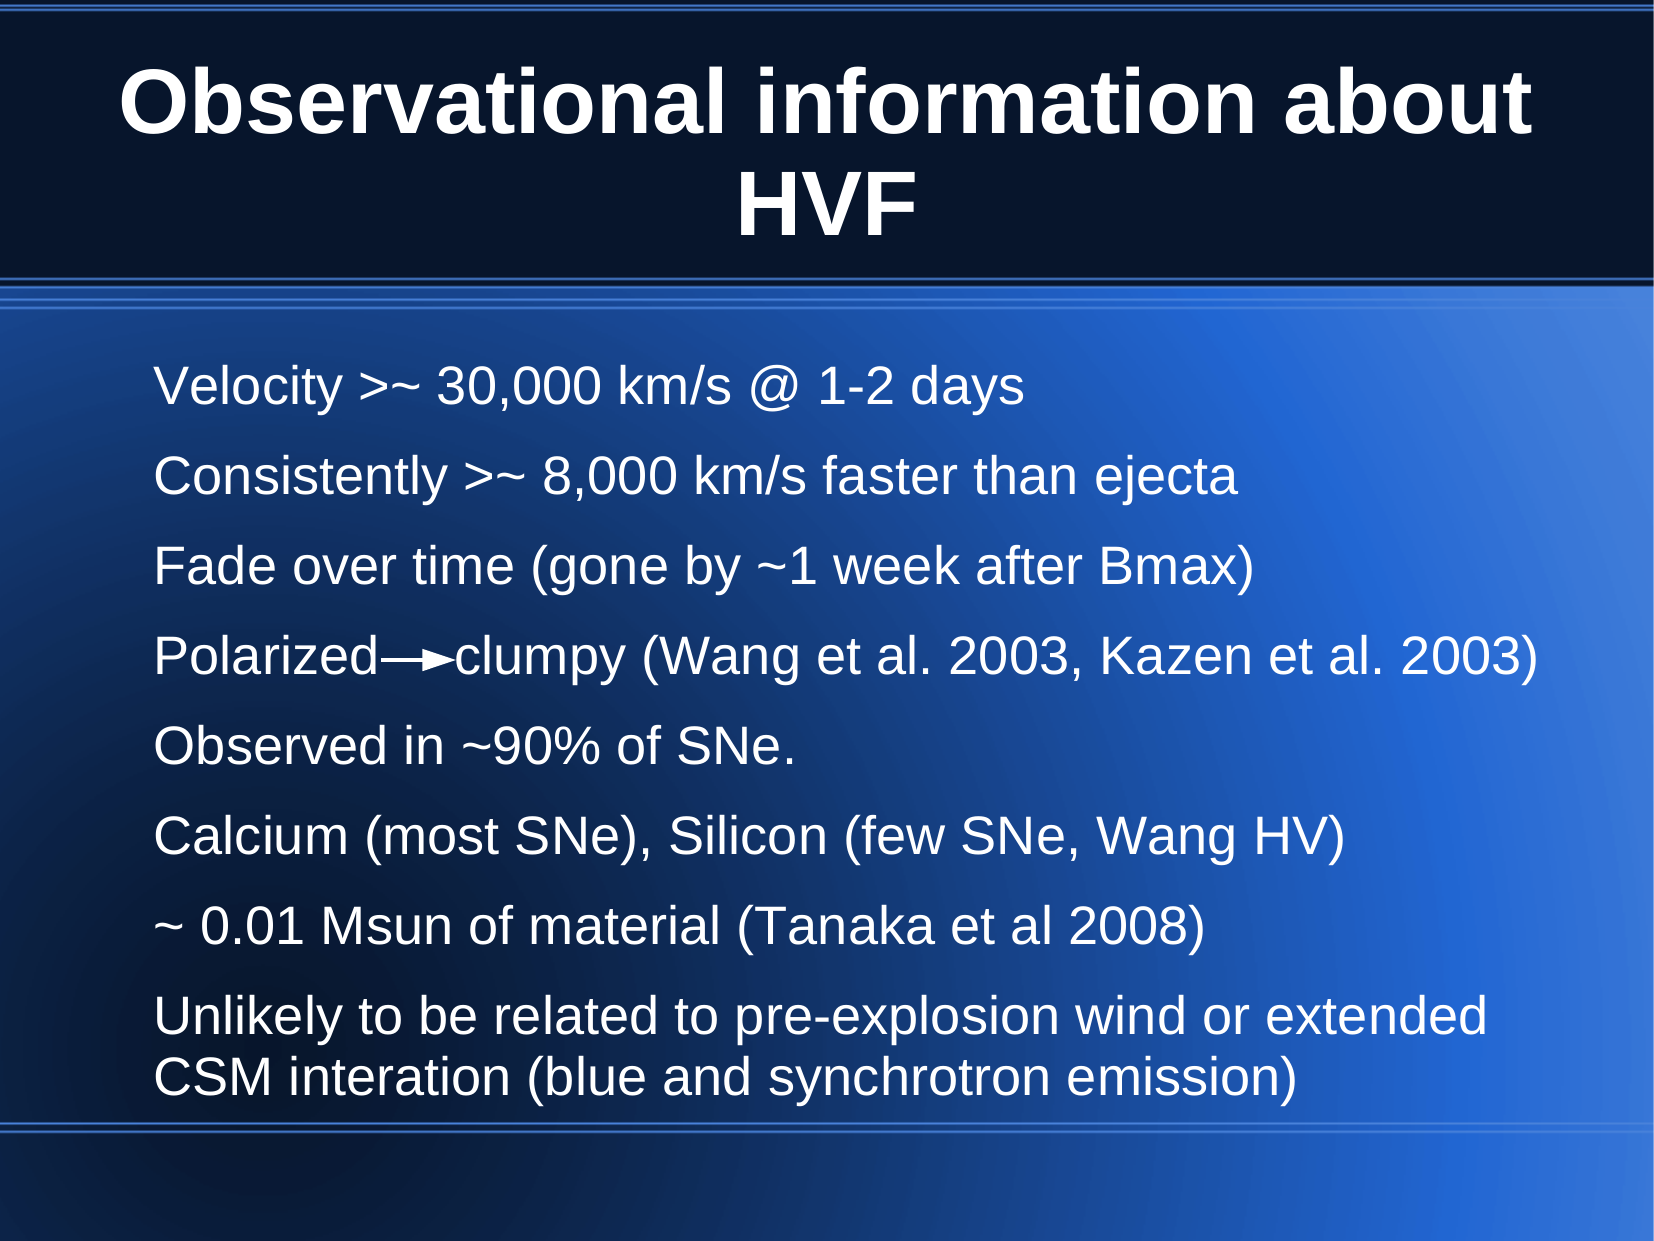

# Observational information about HVF
Velocity >~ 30,000 km/s @ 1-2 days
Consistently >~ 8,000 km/s faster than ejecta
Fade over time (gone by ~1 week after Bmax)
Polarized clumpy (Wang et al. 2003, Kazen et al. 2003)
Observed in ~90% of SNe.
Calcium (most SNe), Silicon (few SNe, Wang HV)
~ 0.01 Msun of material (Tanaka et al 2008)
Unlikely to be related to pre-explosion wind or extended CSM interation (blue and synchrotron emission)